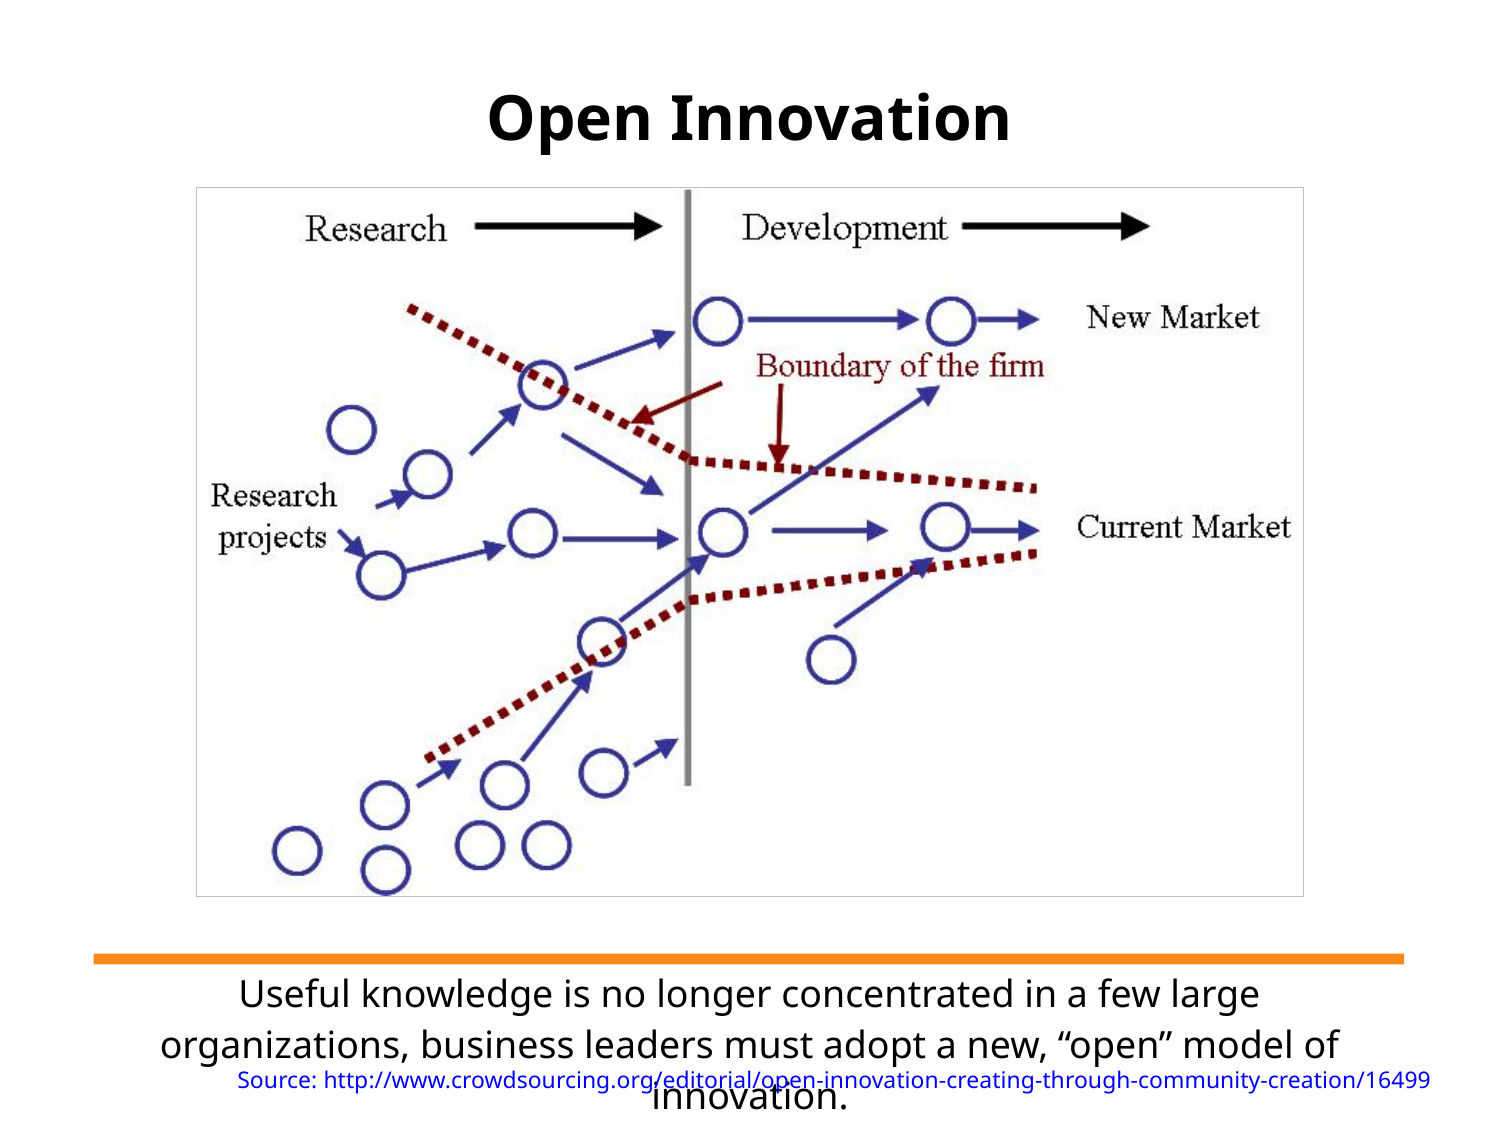

# Open Innovation
Useful knowledge is no longer concentrated in a few large organizations, business leaders must adopt a new, “open” model of innovation.
Source: http://www.crowdsourcing.org/editorial/open-innovation-creating-through-community-creation/16499